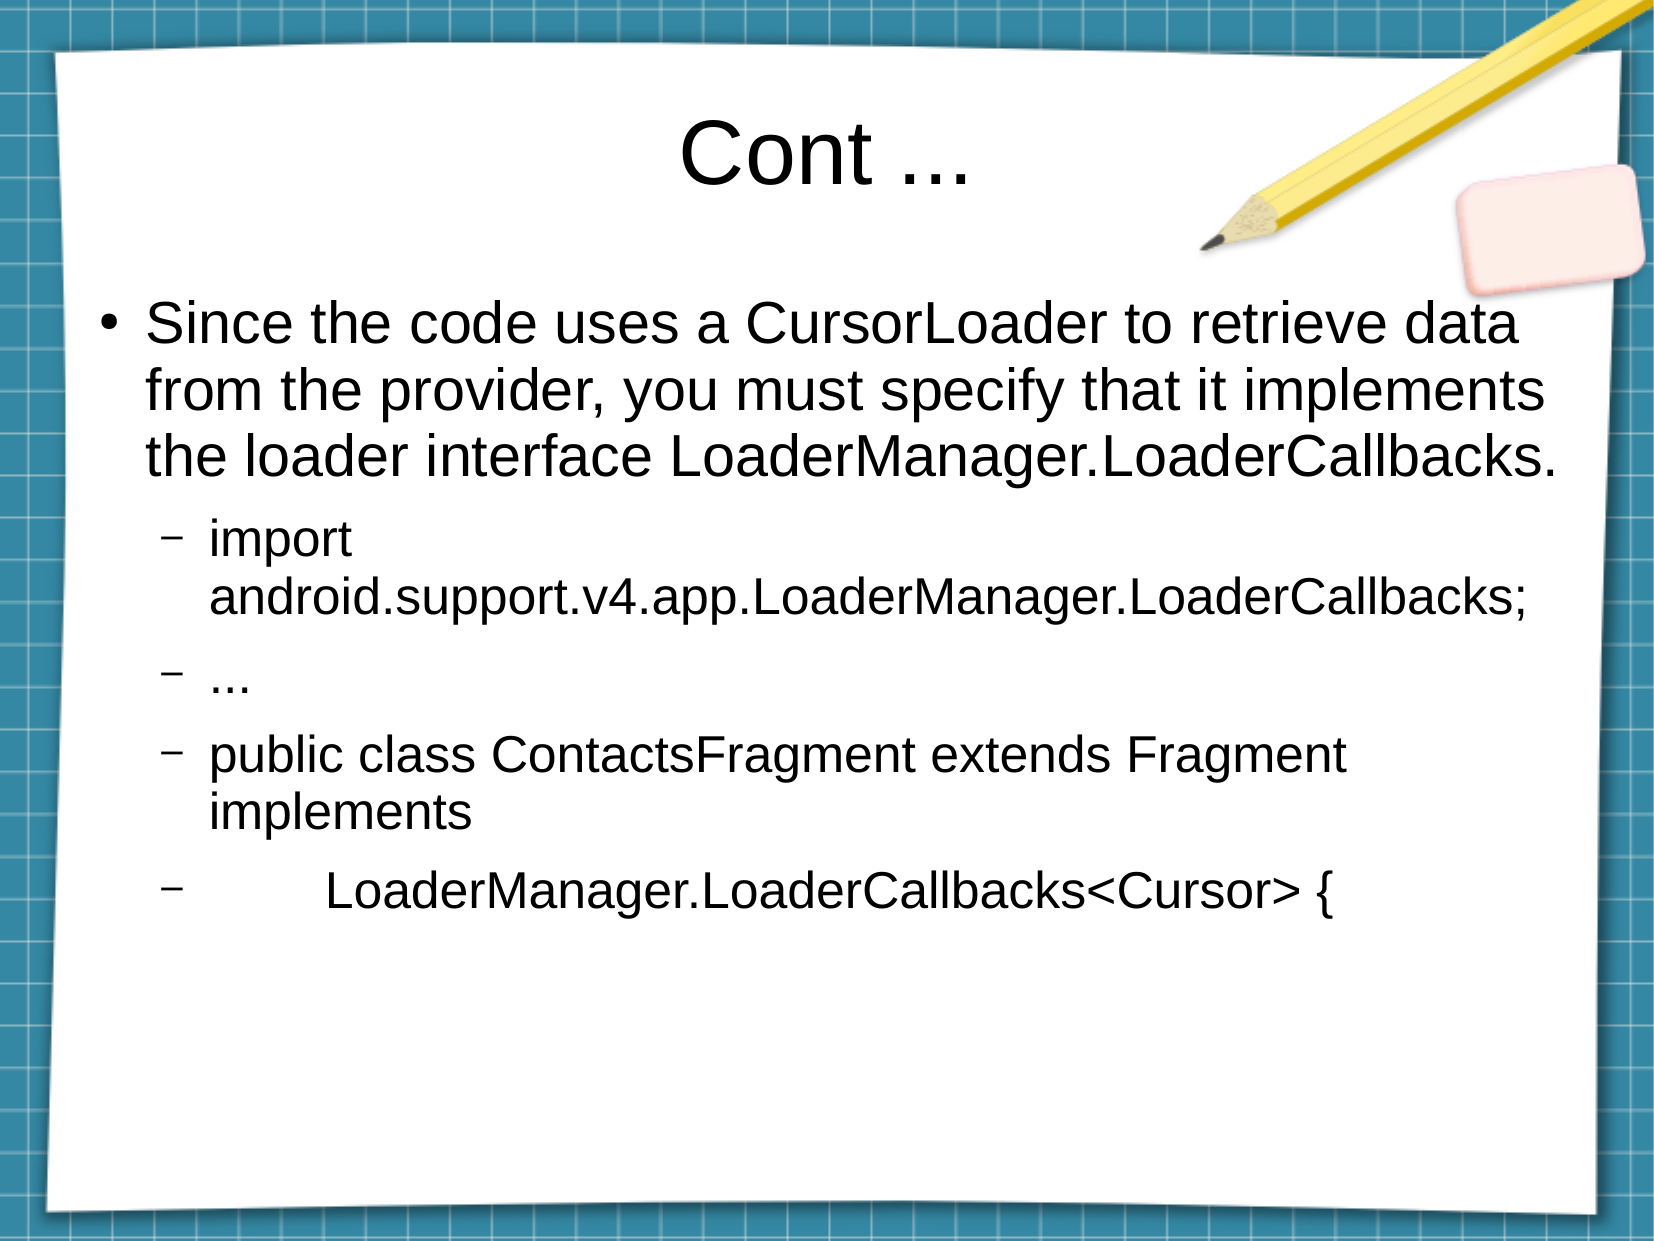

# Cont ...
Since the code uses a CursorLoader to retrieve data from the provider, you must specify that it implements the loader interface LoaderManager.LoaderCallbacks.
import android.support.v4.app.LoaderManager.LoaderCallbacks;
...
public class ContactsFragment extends Fragment implements
 LoaderManager.LoaderCallbacks<Cursor> {